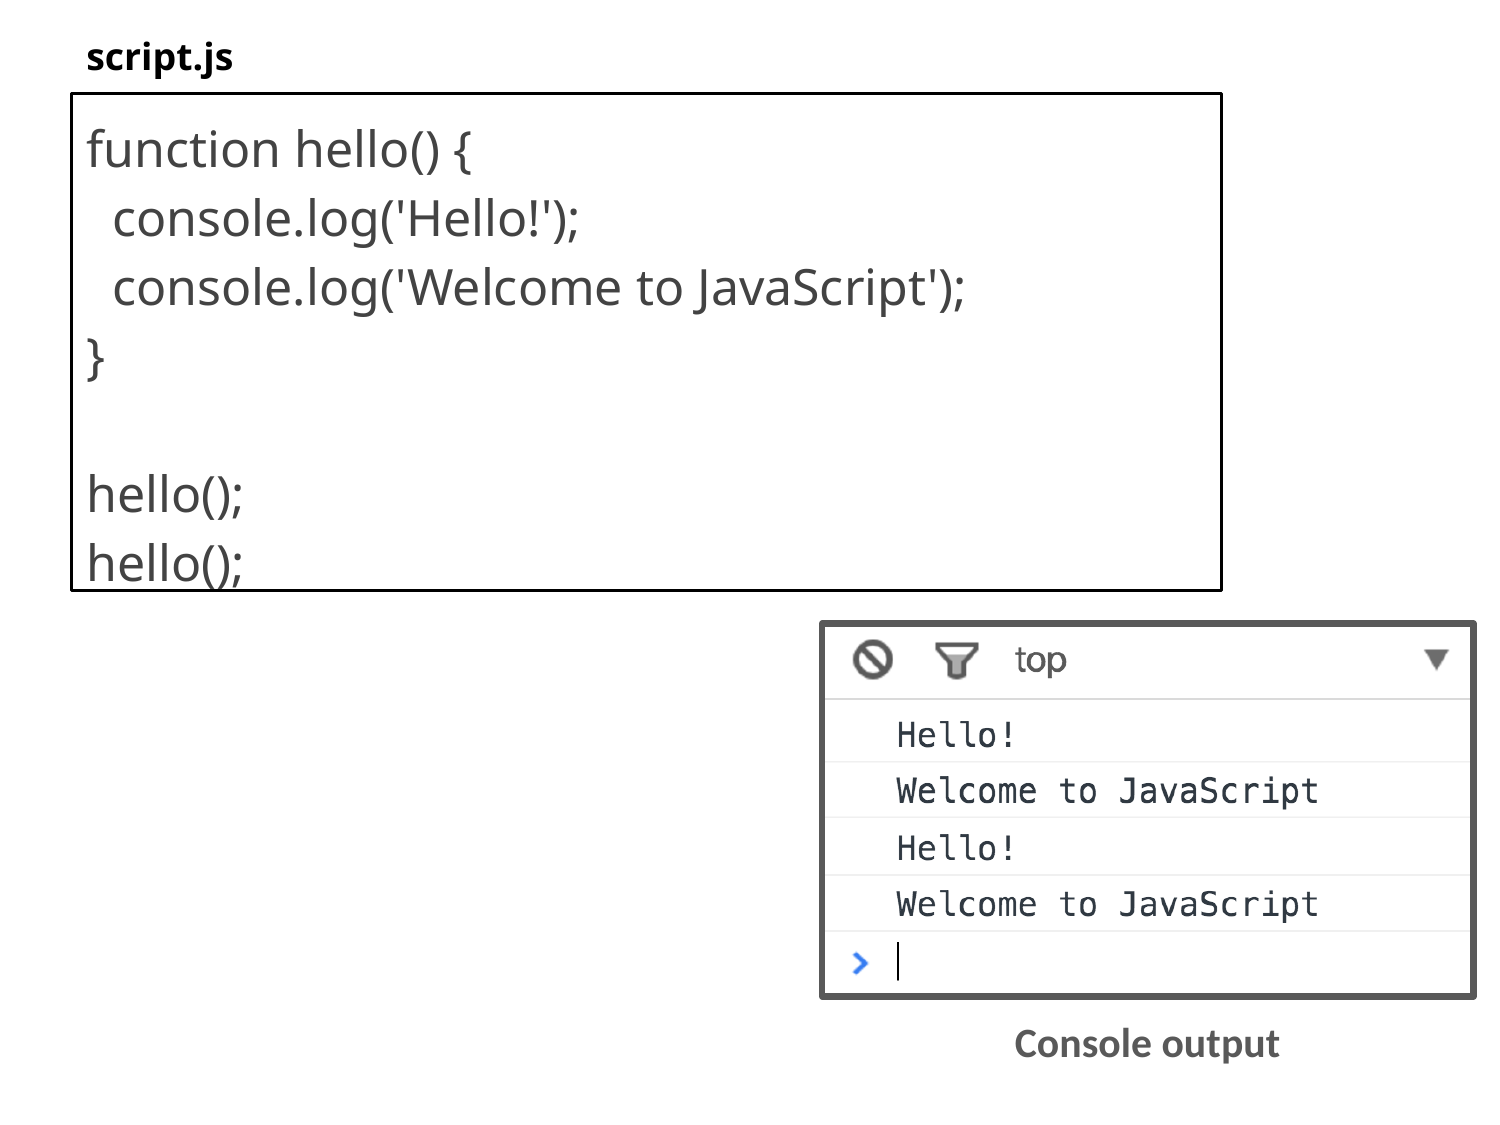

script.js
function hello() {
 console.log('Hello!');
 console.log('Welcome to JavaScript');
}
hello();
hello();
# Console output